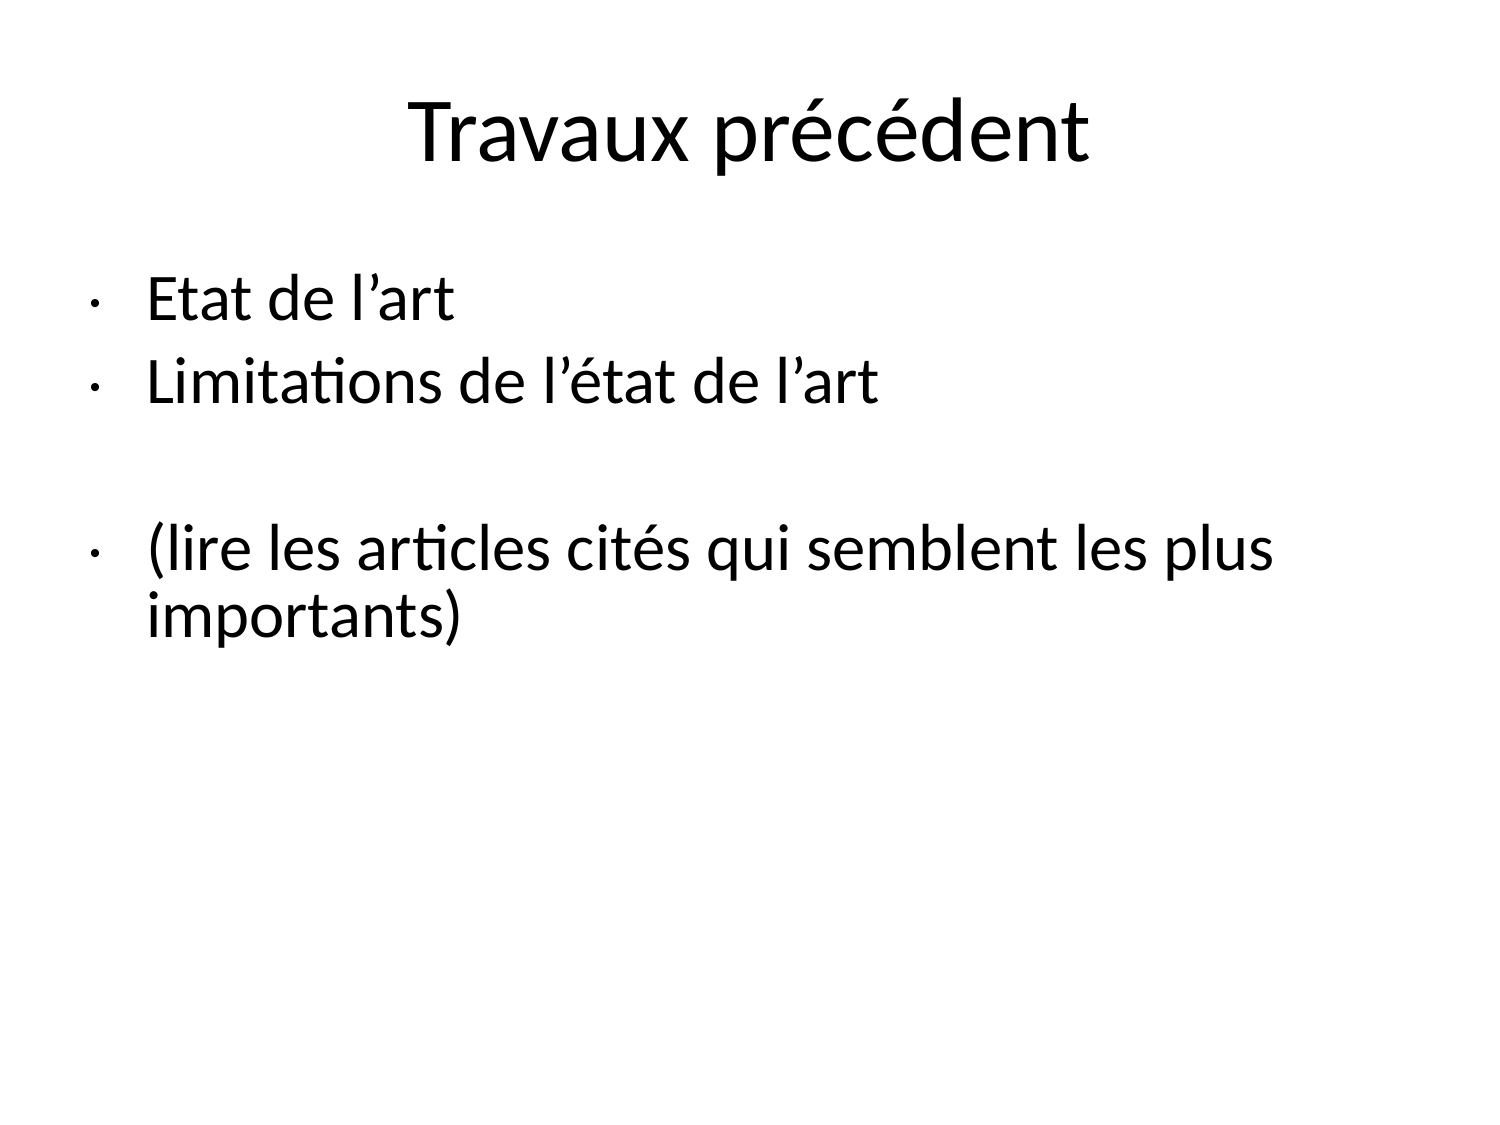

Travaux précédent
Etat de l’art
Limitations de l’état de l’art
(lire les articles cités qui semblent les plus importants)